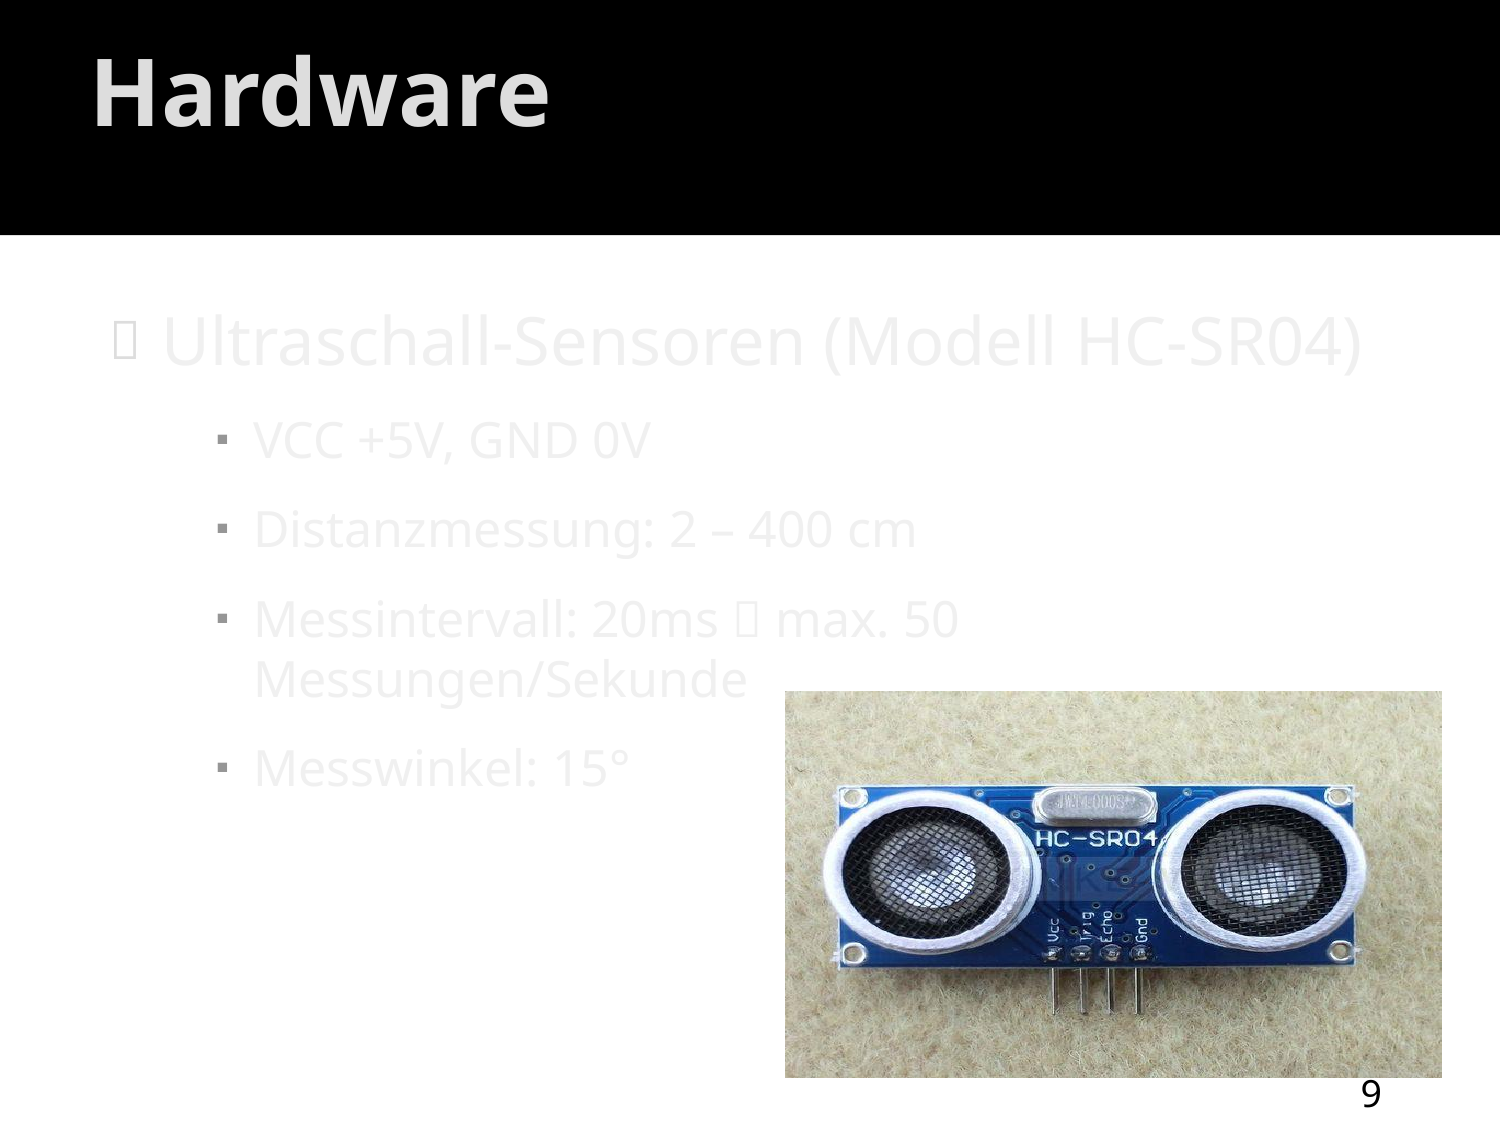

# Hardware
Ultraschall-Sensoren (Modell HC-SR04)
VCC +5V, GND 0V
Distanzmessung: 2 – 400 cm
Messintervall: 20ms  max. 50 Messungen/Sekunde
Messwinkel: 15°